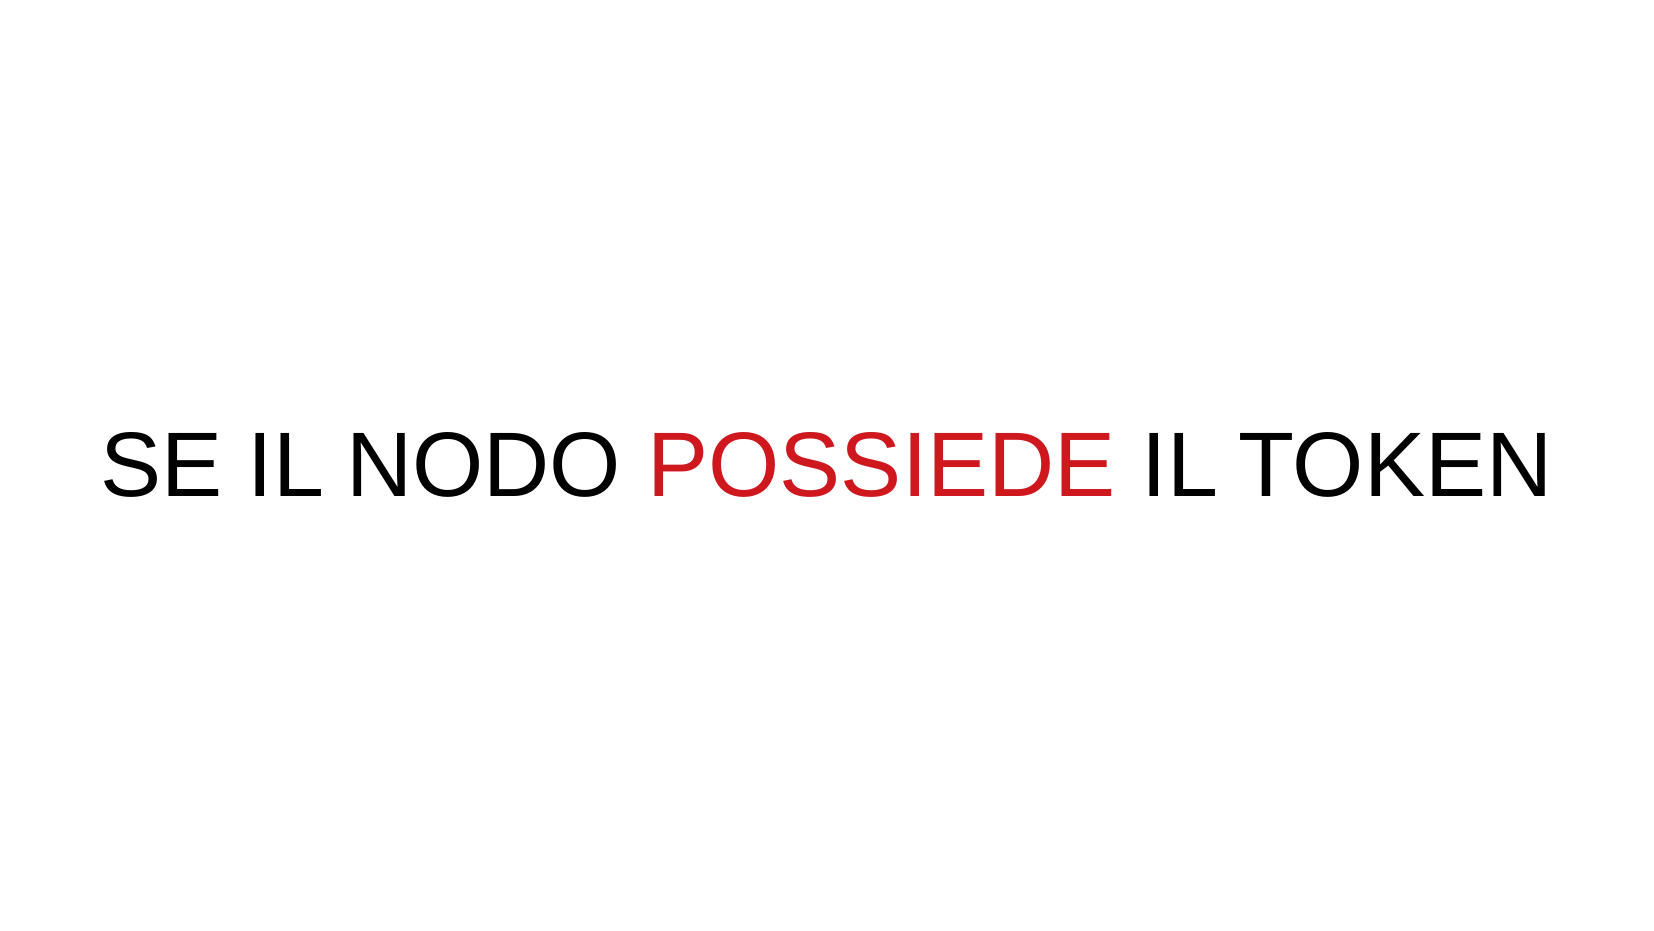

# SE IL NODO POSSIEDE IL TOKEN